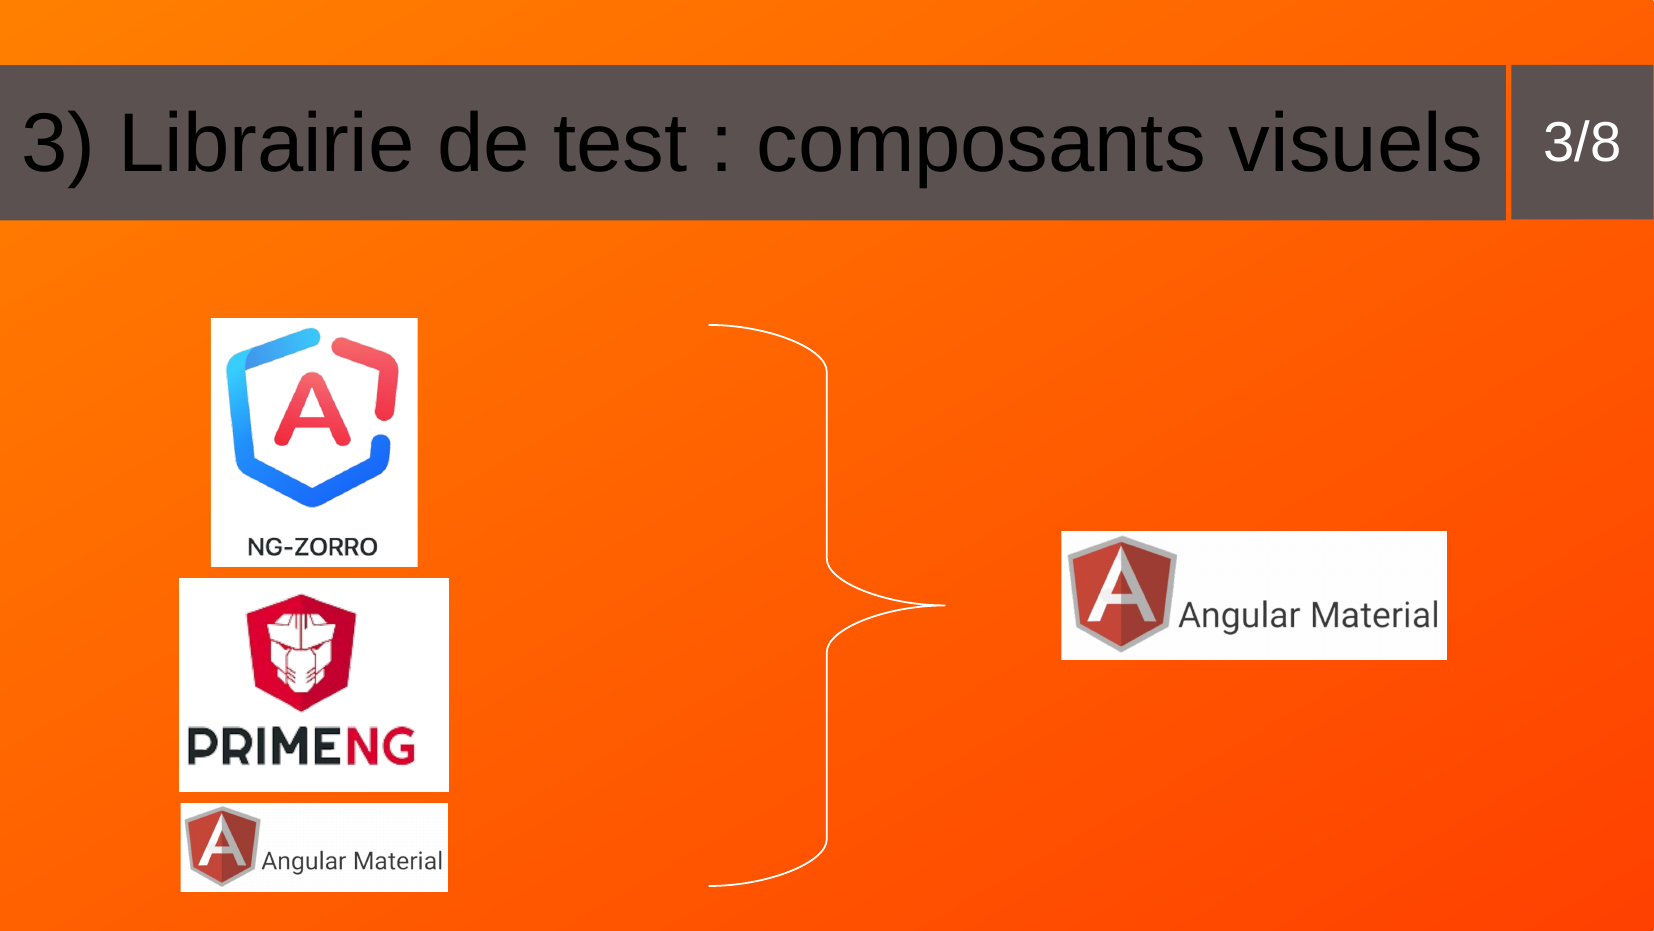

3/8
# Librairie de test : composants visuels